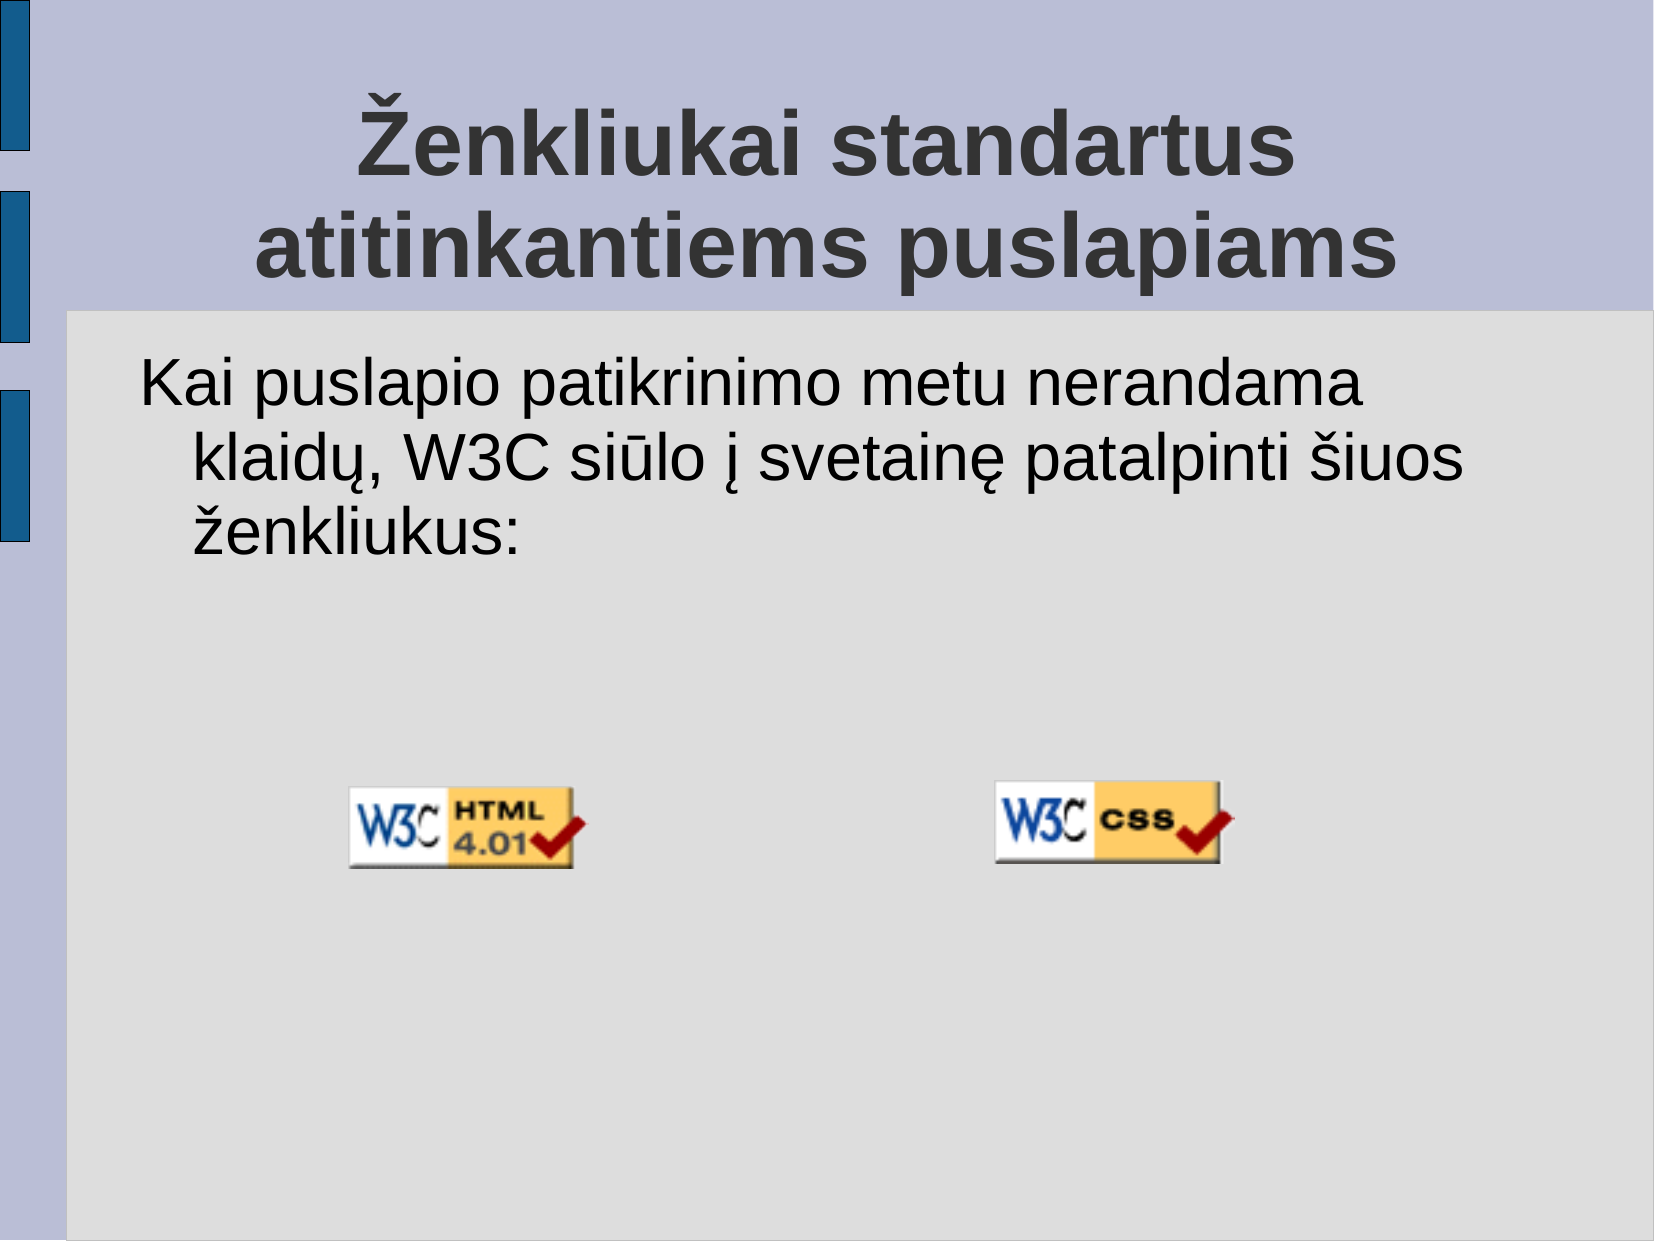

# Ženkliukai standartus atitinkantiems puslapiams
Kai puslapio patikrinimo metu nerandama klaidų, W3C siūlo į svetainę patalpinti šiuos ženkliukus: